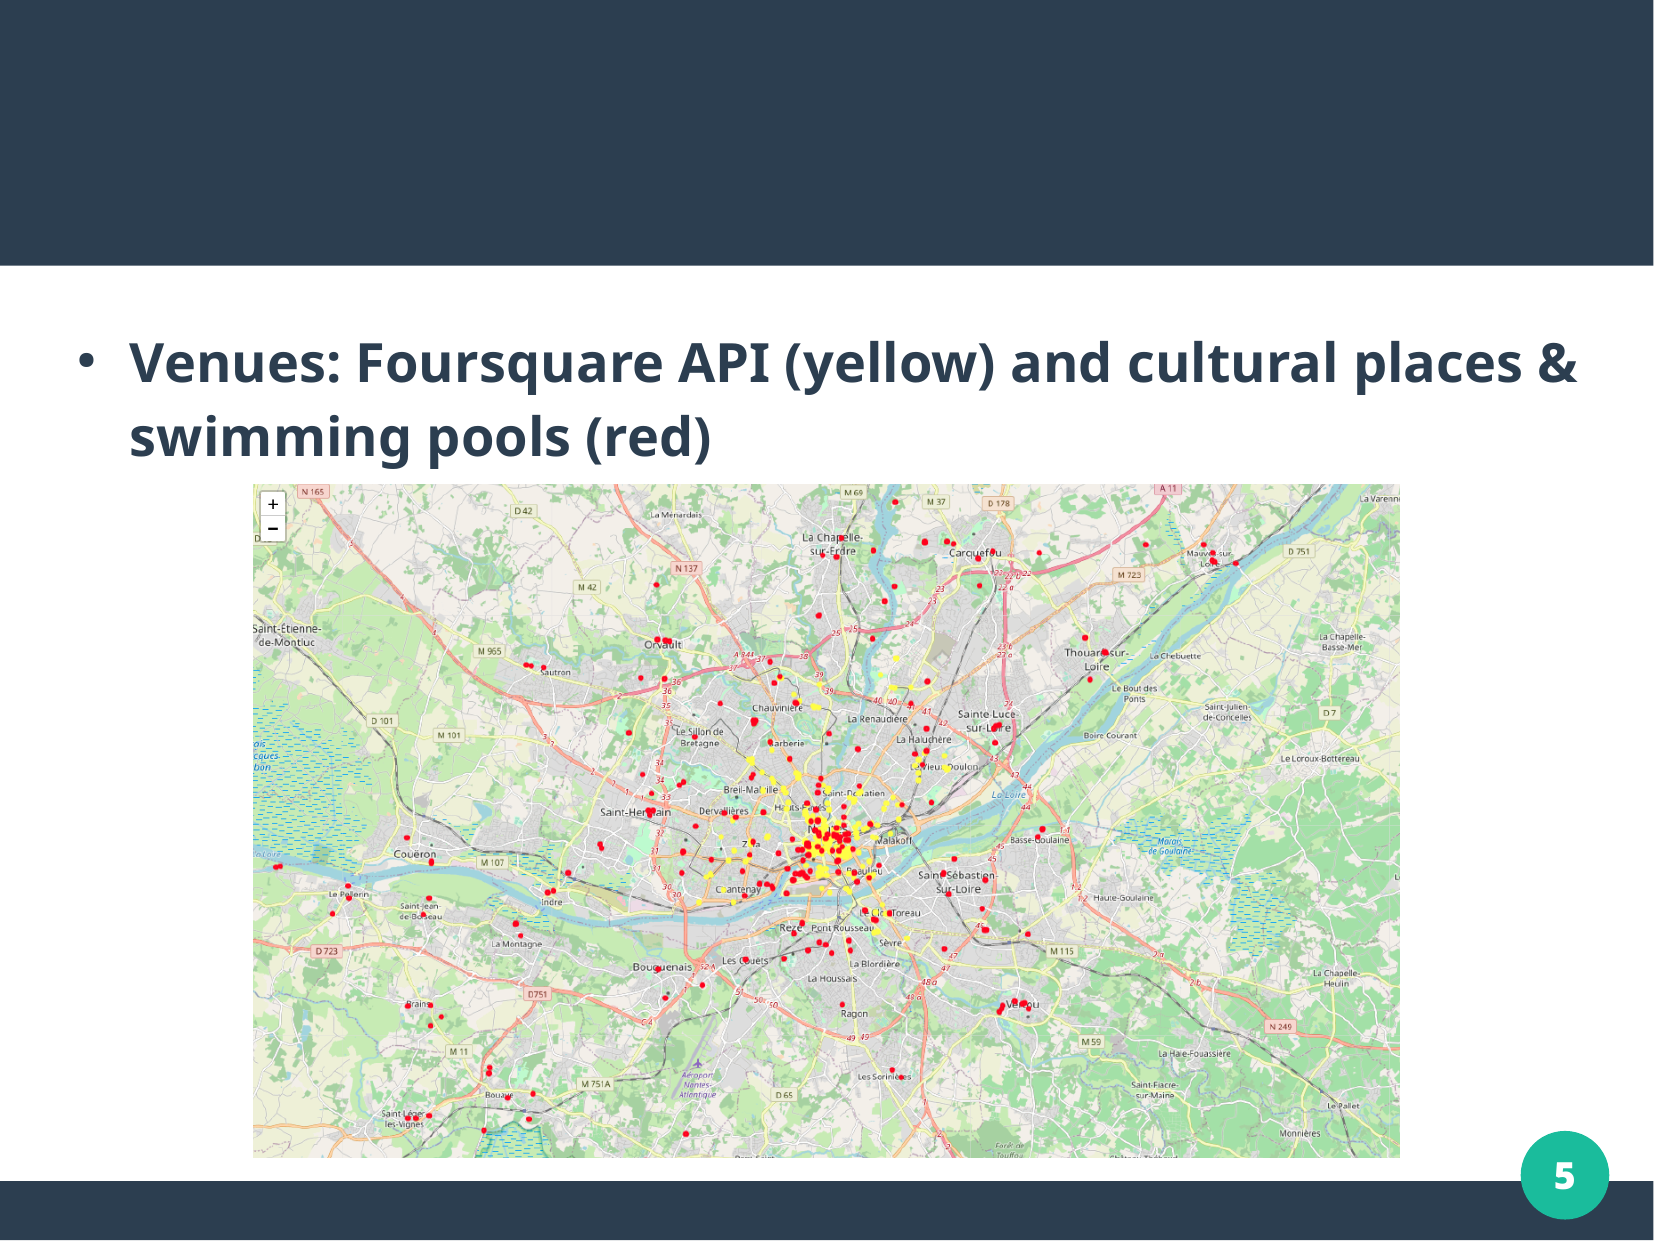

#
Venues: Foursquare API (yellow) and cultural places & swimming pools (red)
5